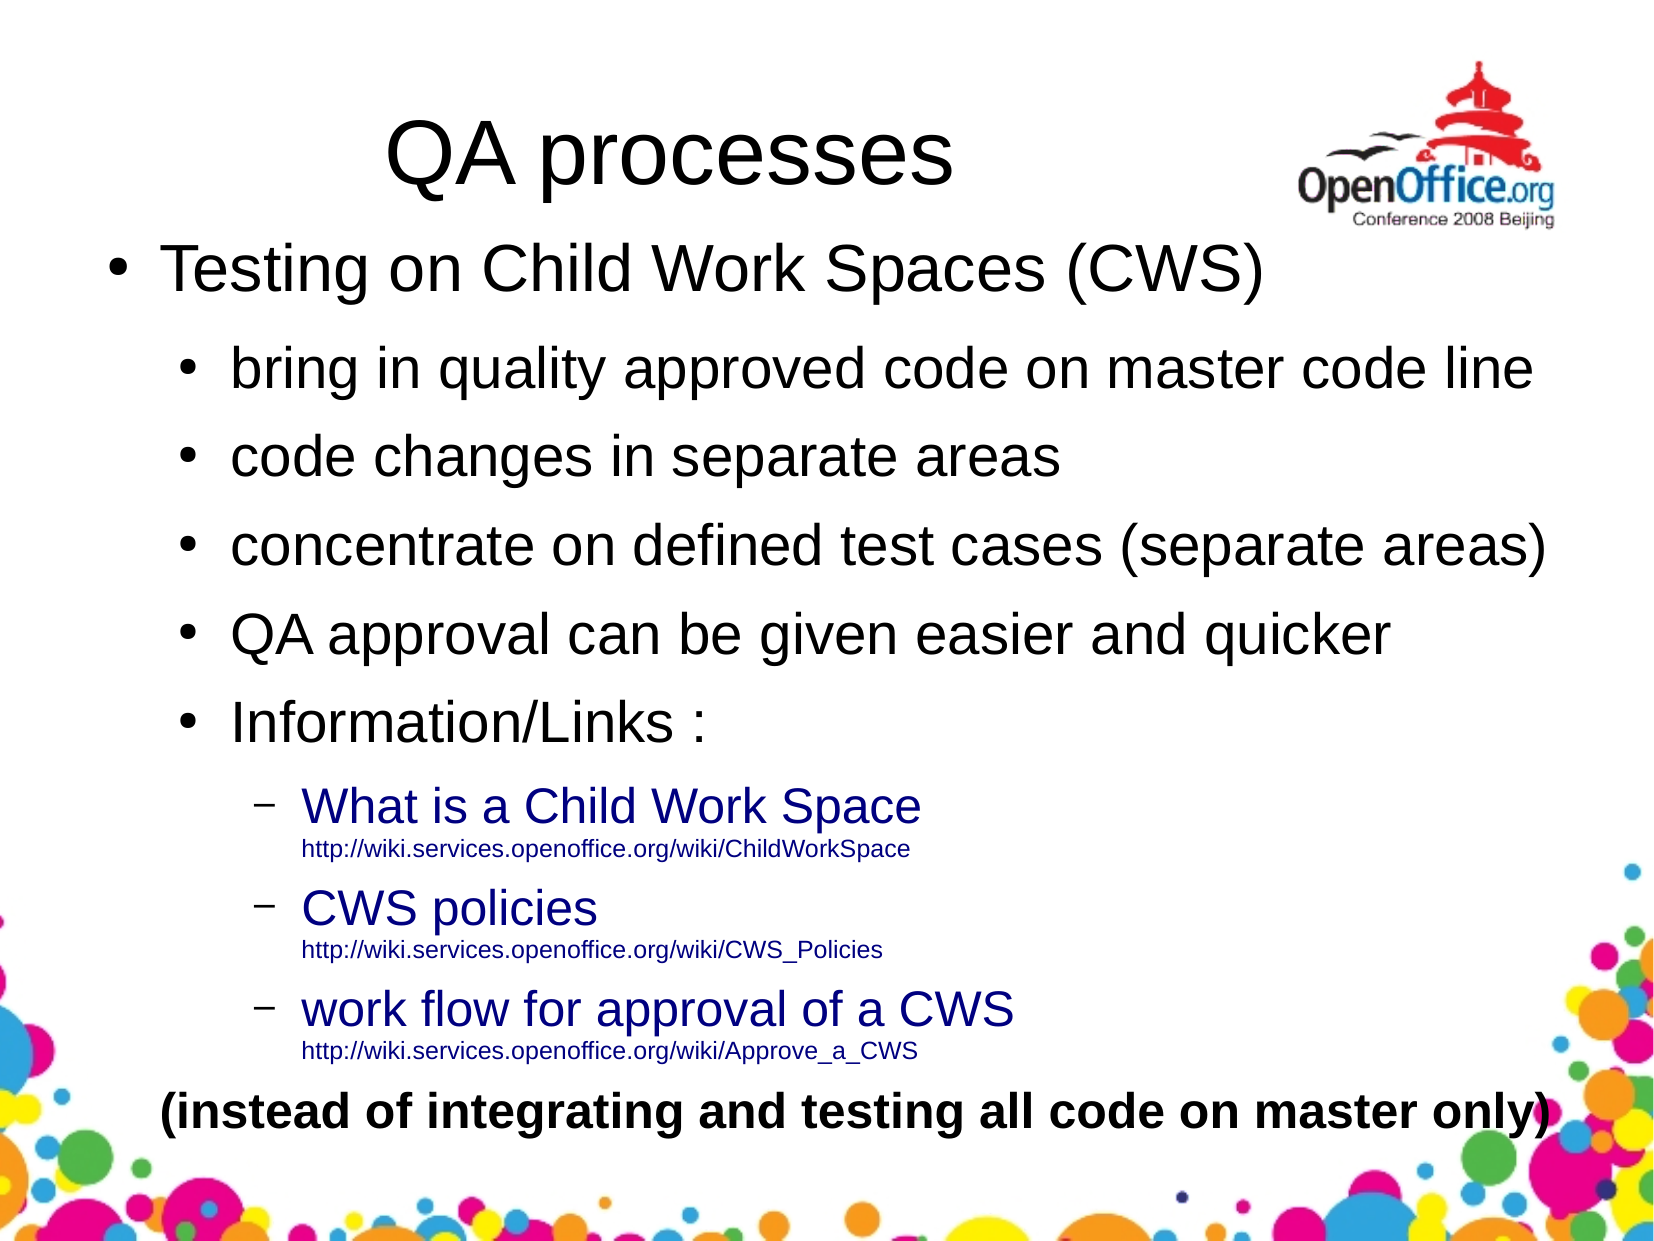

# QA processes
Testing on Child Work Spaces (CWS)
bring in quality approved code on master code line
code changes in separate areas
concentrate on defined test cases (separate areas)
QA approval can be given easier and quicker
Information/Links :
What is a Child Work Space
http://wiki.services.openoffice.org/wiki/ChildWorkSpace
CWS policies
http://wiki.services.openoffice.org/wiki/CWS_Policies
work flow for approval of a CWShttp://wiki.services.openoffice.org/wiki/Approve_a_CWS
(instead of integrating and testing all code on master only)